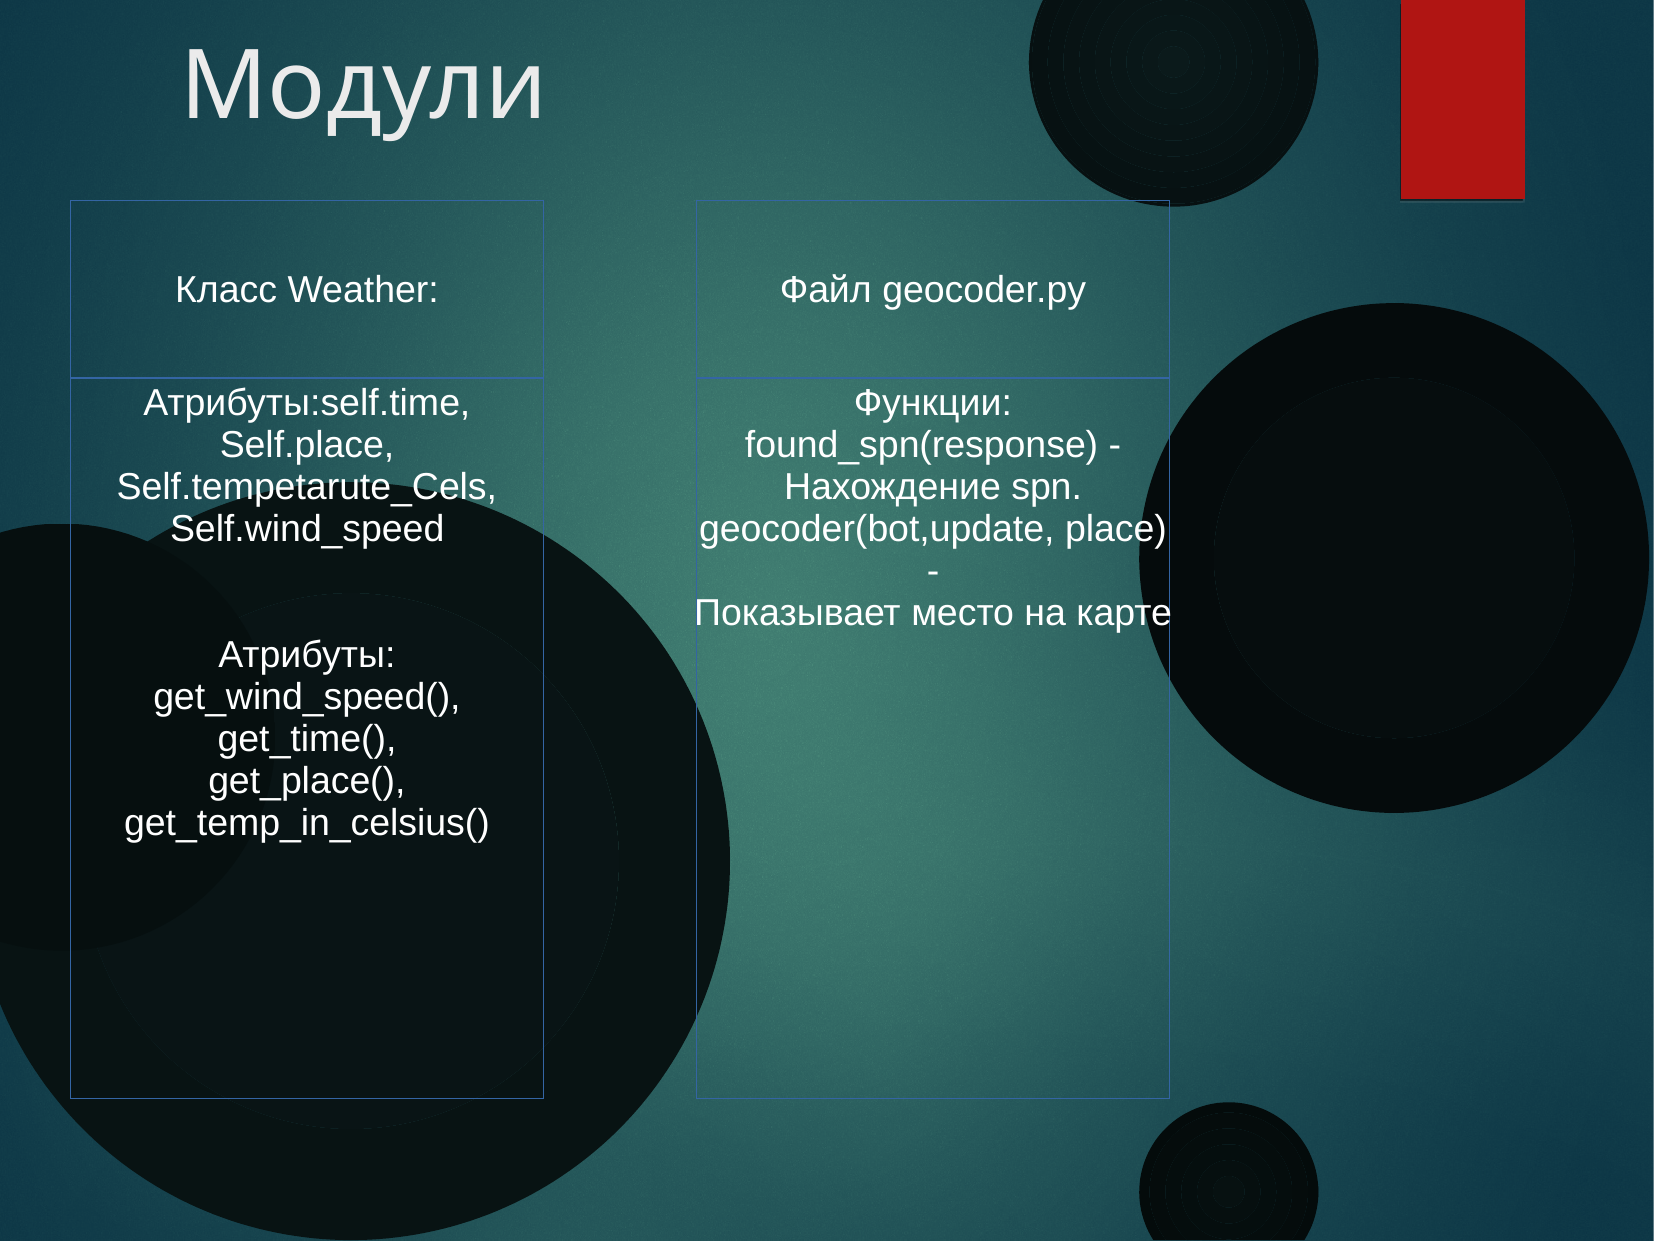

# Модули
Класс Weather:
Файл geocoder.py
Атрибуты:self.time,
Self.place,
Self.tempetarute_Cels,
Self.wind_speed
Атрибуты:
get_wind_speed(),
get_time(),
get_place(),
get_temp_in_celsius()
Функции:
found_spn(response) -
Нахождение spn.
geocoder(bot,update, place)
-
Показывает место на карте